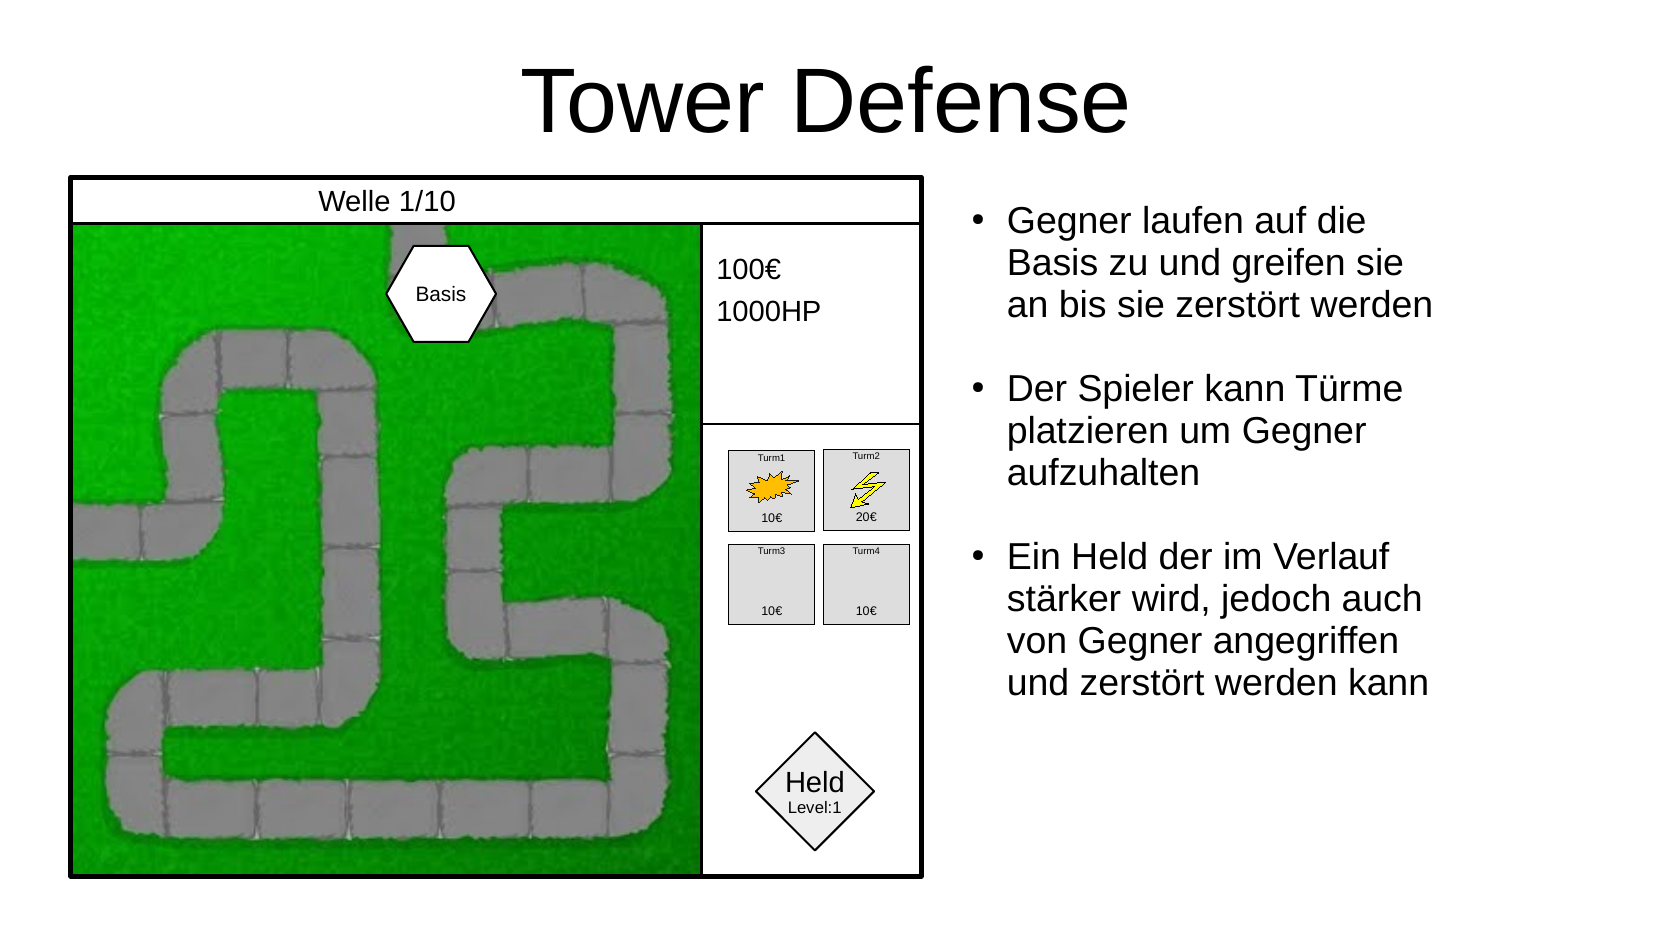

# Tower Defense
Welle 1/10
Gegner laufen auf die Basis zu und greifen sie an bis sie zerstört werden
Der Spieler kann Türme platzieren um Gegner aufzuhalten
Ein Held der im Verlauf stärker wird, jedoch auch von Gegner angegriffen und zerstört werden kann
Basis
100€
1000HP
Turm2
Turm1
20€
10€
Turm3
Turm4
10€
10€
Held
Level:1